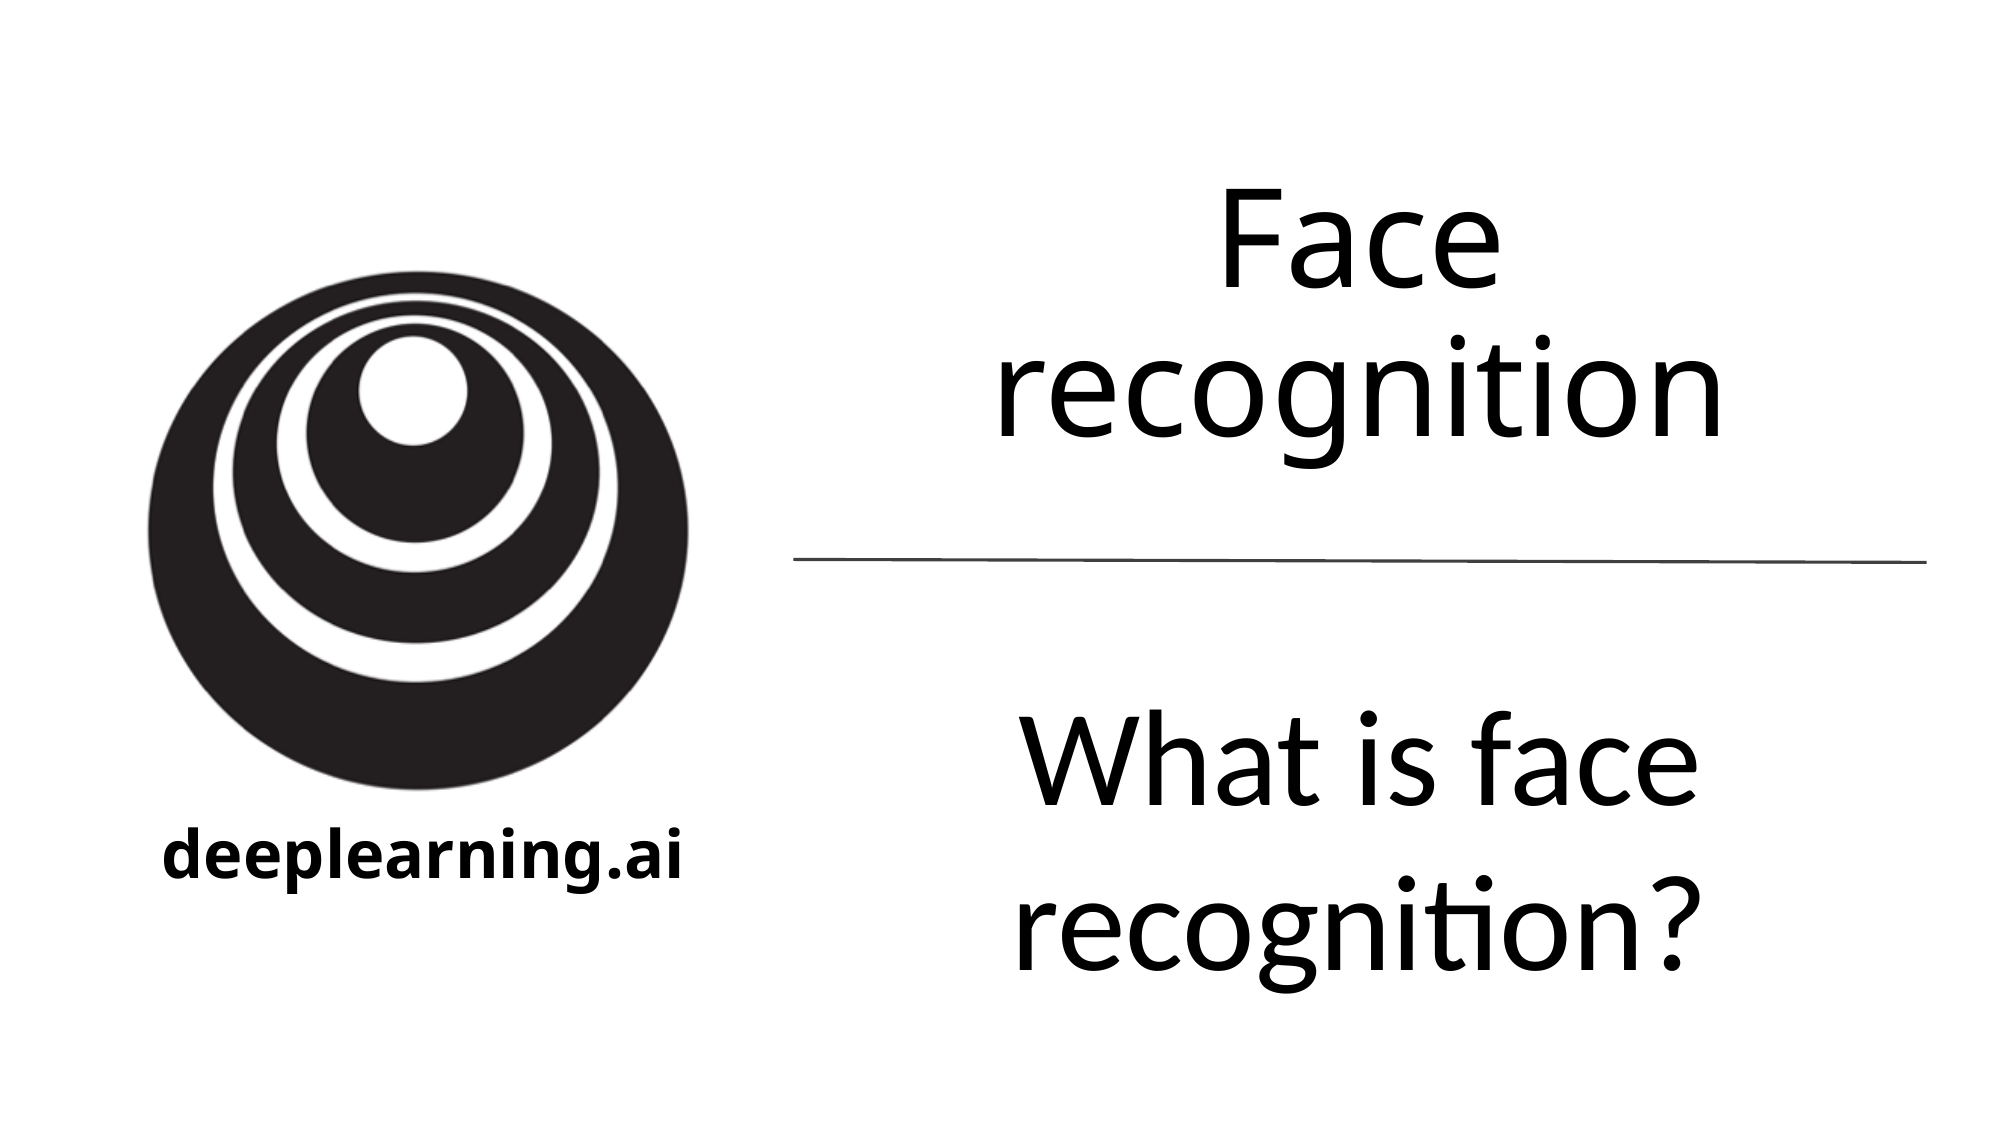

# Face recognition
deeplearning.ai
What is face recognition?